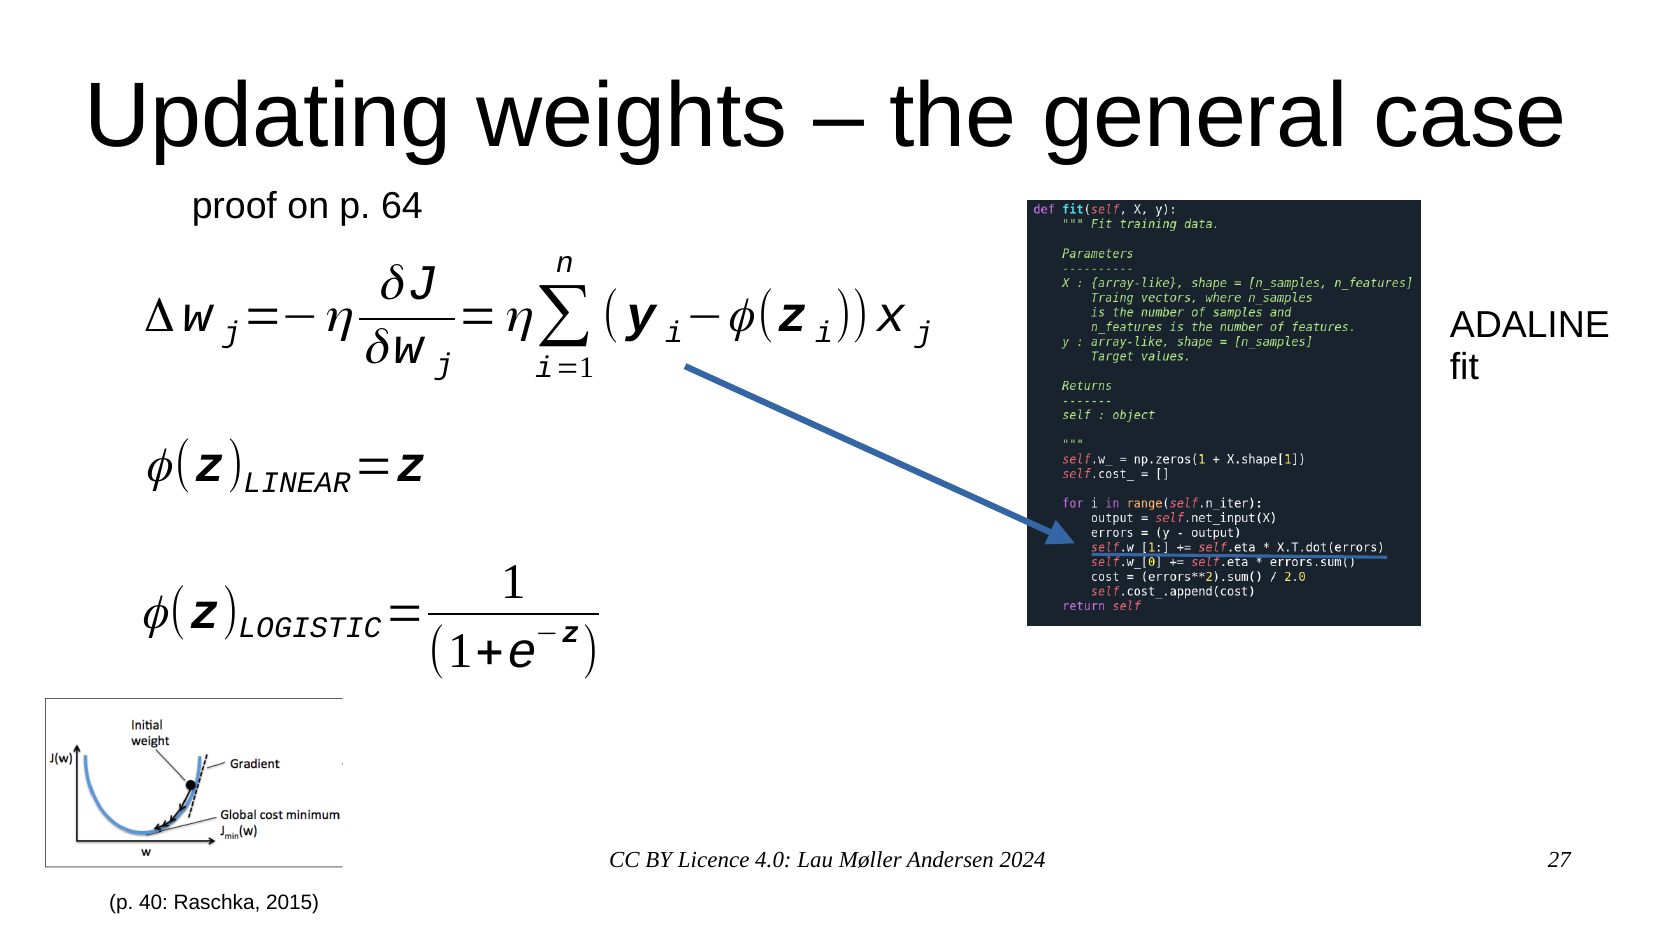

# Updating weights – the general case
proof on p. 64
ADALINE fit
CC BY Licence 4.0: Lau Møller Andersen 2024
27
(p. 40: Raschka, 2015)